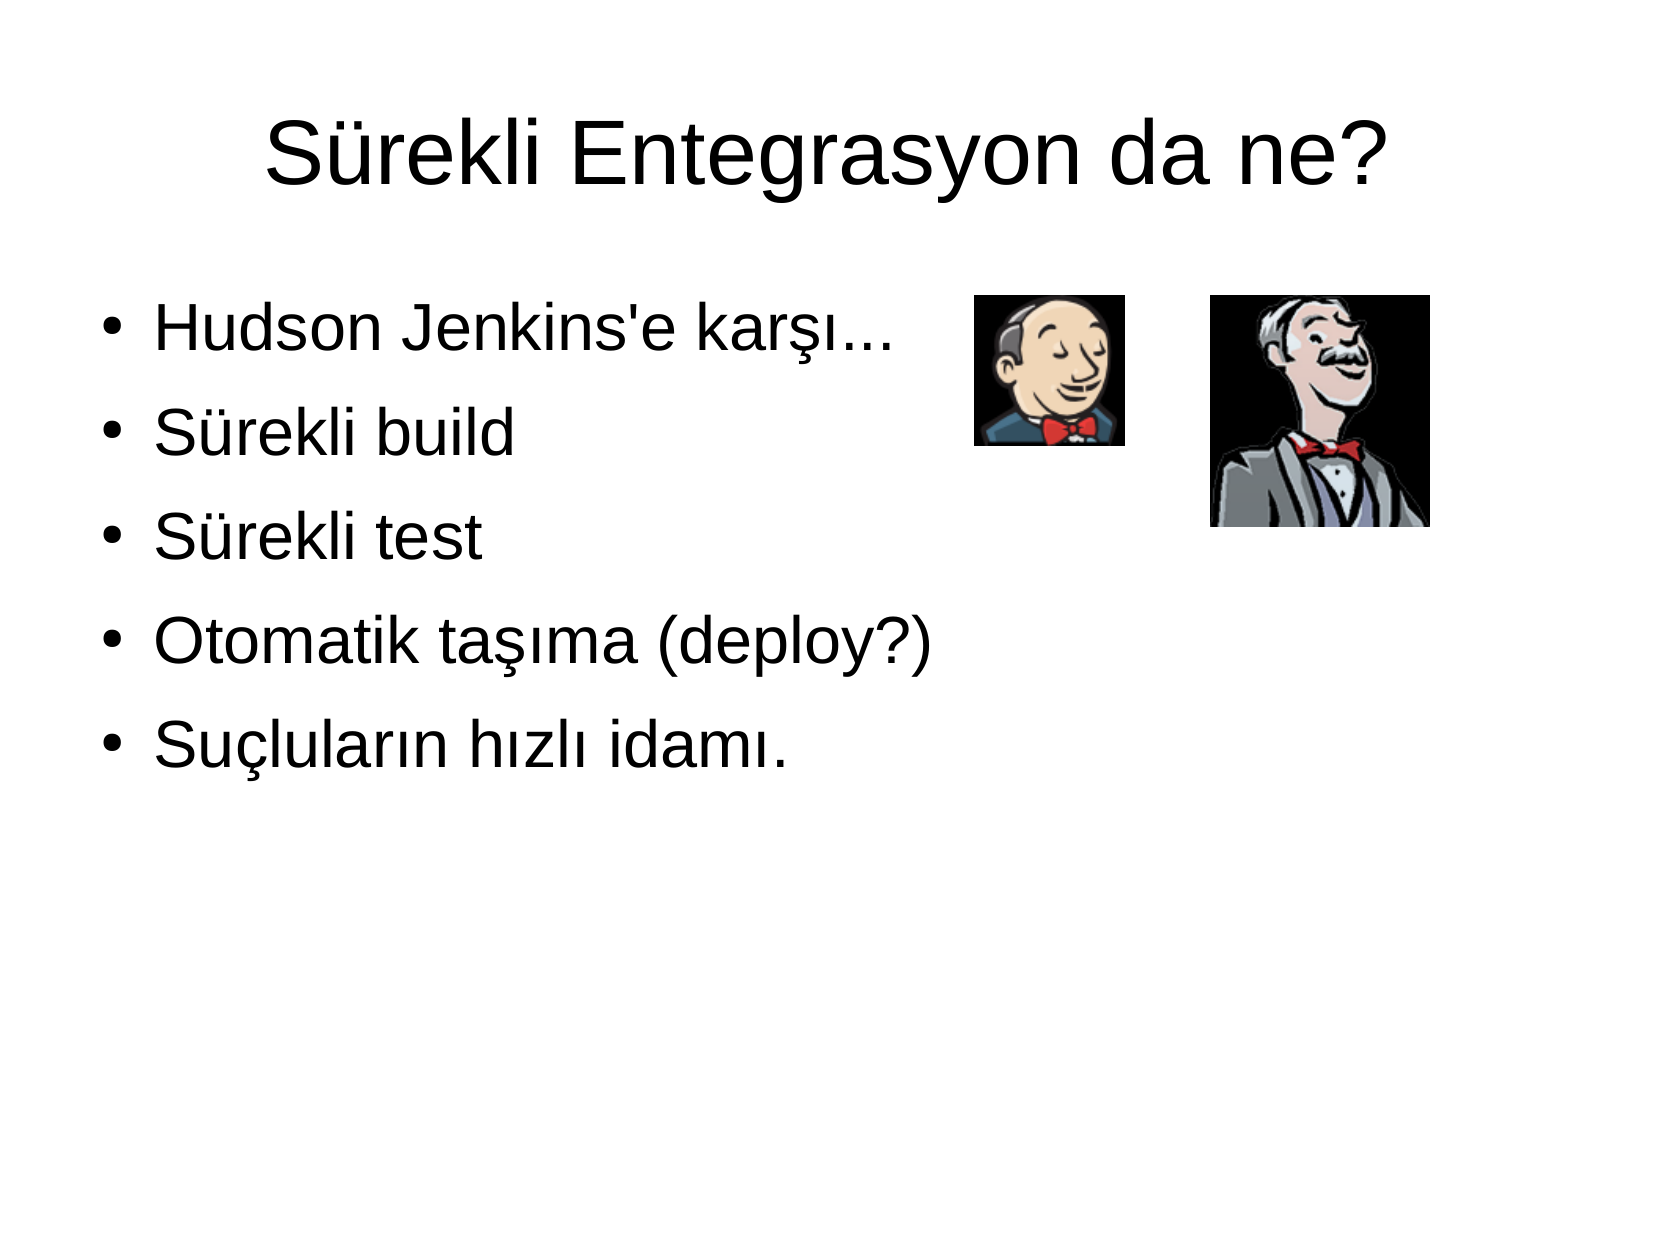

# Sürekli Entegrasyon da ne?
Hudson Jenkins'e karşı...
Sürekli build
Sürekli test
Otomatik taşıma (deploy?)
Suçluların hızlı idamı.